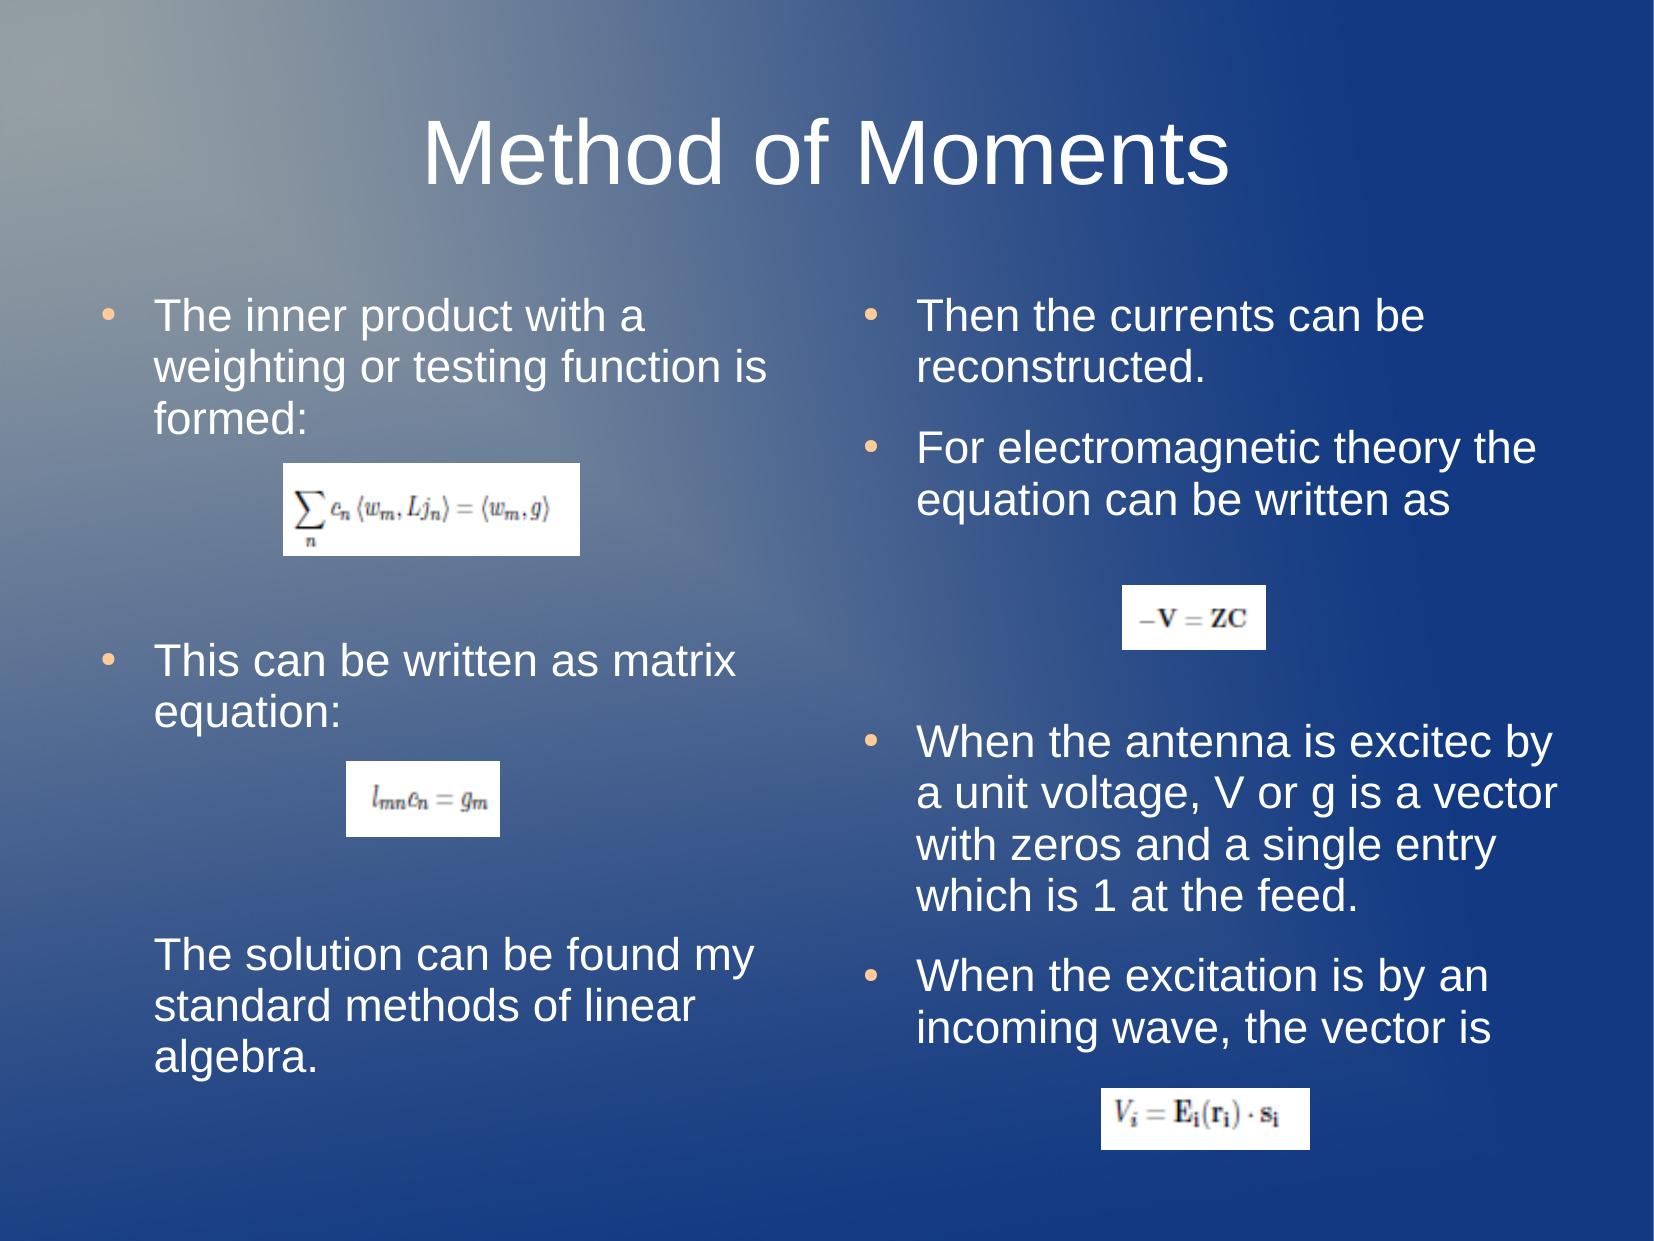

# Method of Moments
The inner product with a weighting or testing function is formed:
This can be written as matrix equation:
The solution can be found my standard methods of linear algebra.
Then the currents can be reconstructed.
For electromagnetic theory the equation can be written as
When the antenna is excitec by a unit voltage, V or g is a vector with zeros and a single entry which is 1 at the feed.
When the excitation is by an incoming wave, the vector is